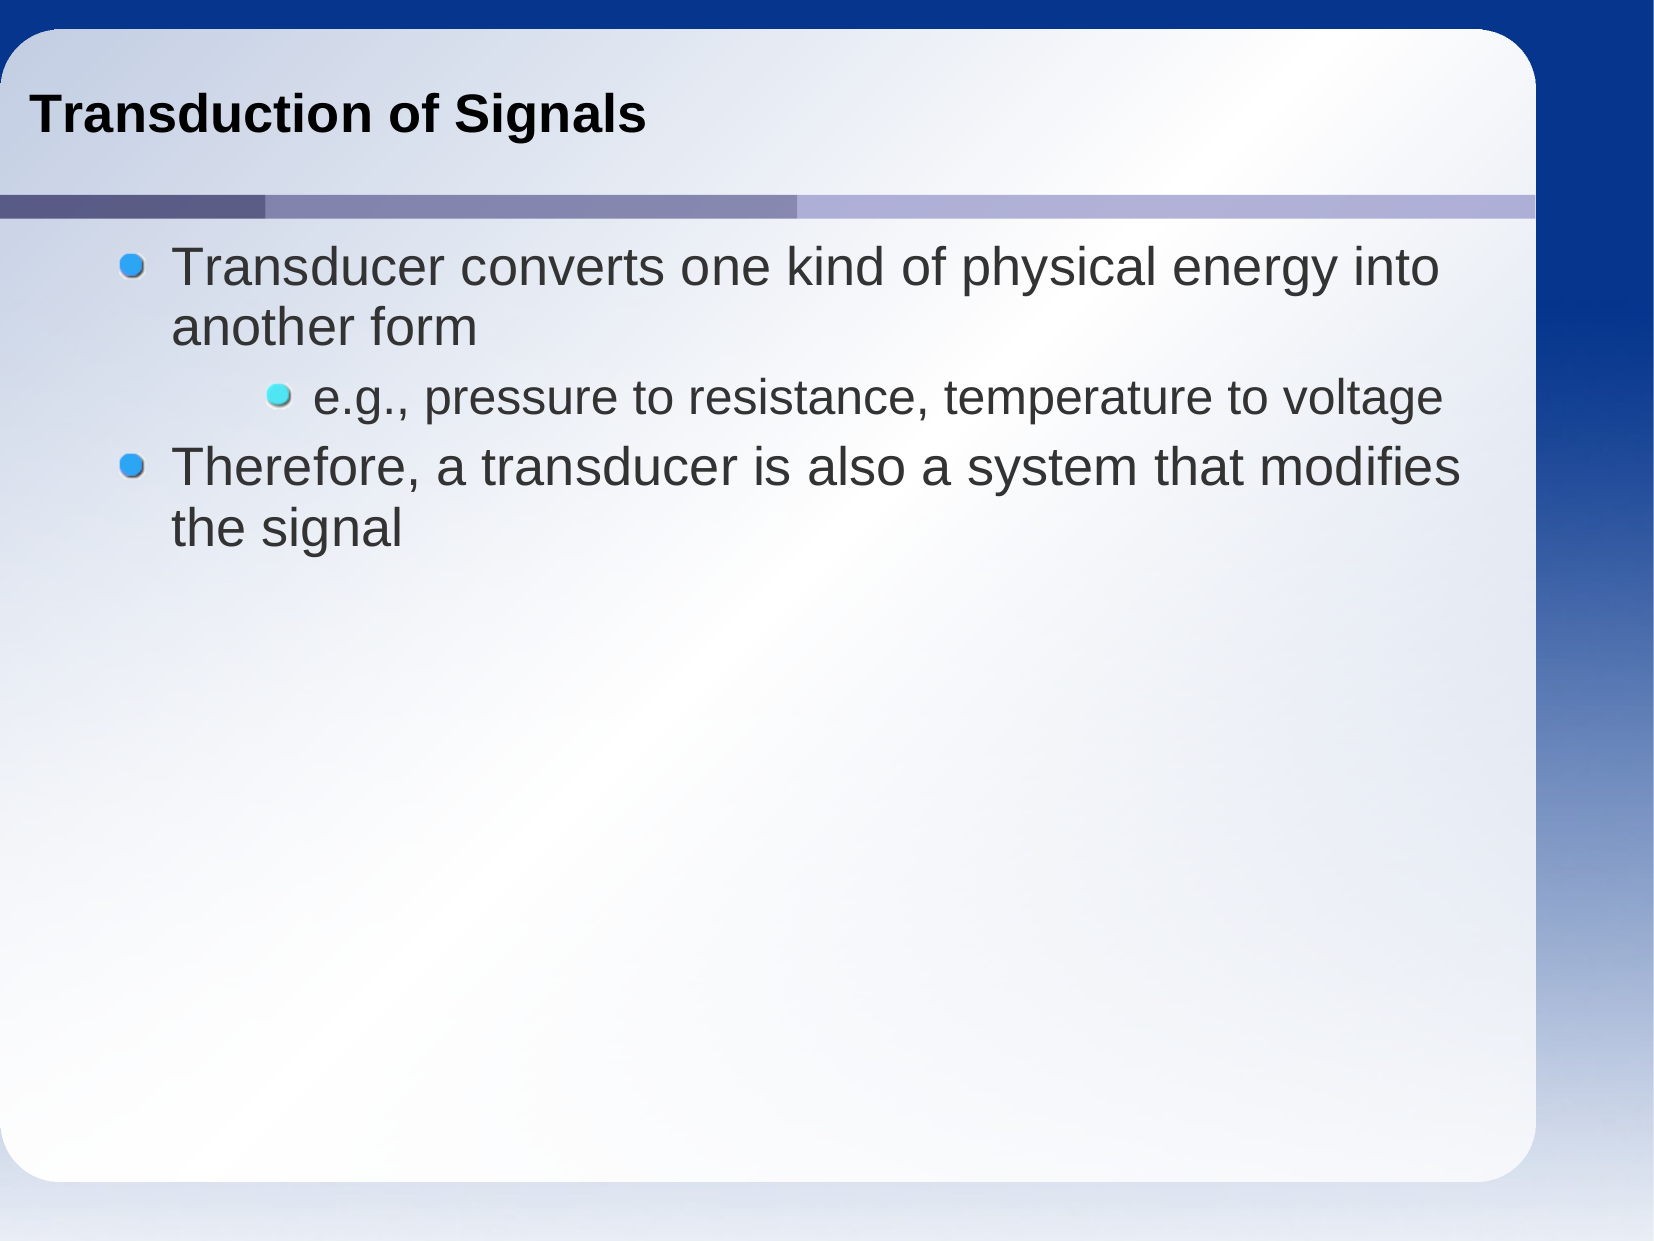

# Transduction of Signals
Transducer converts one kind of physical energy into another form
e.g., pressure to resistance, temperature to voltage
Therefore, a transducer is also a system that modifies the signal